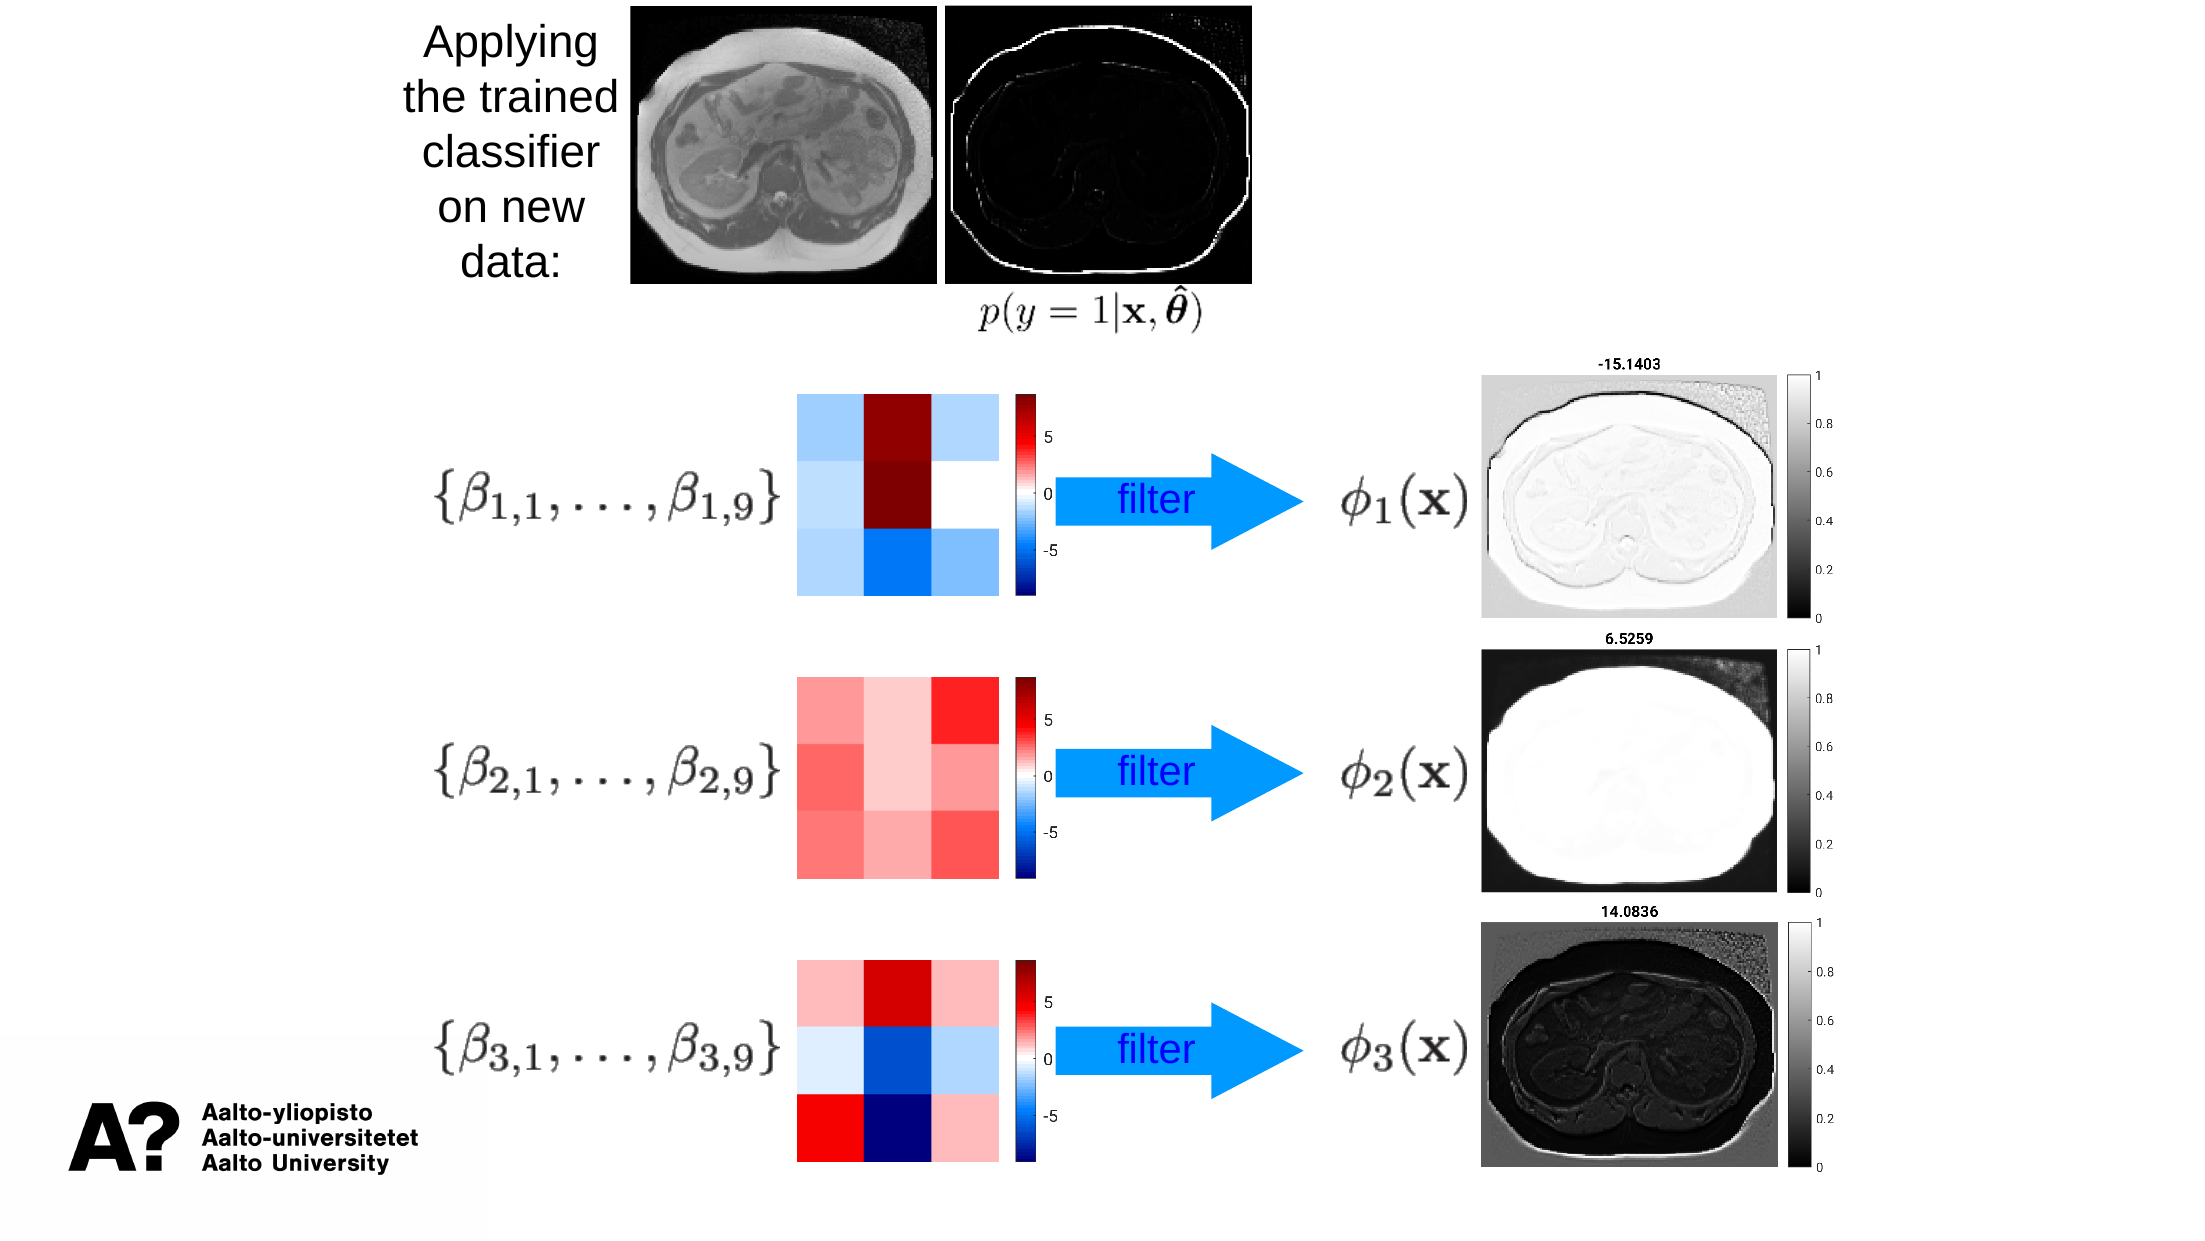

Applying the trained classifier on new data:
# XX
filter
filter
filter